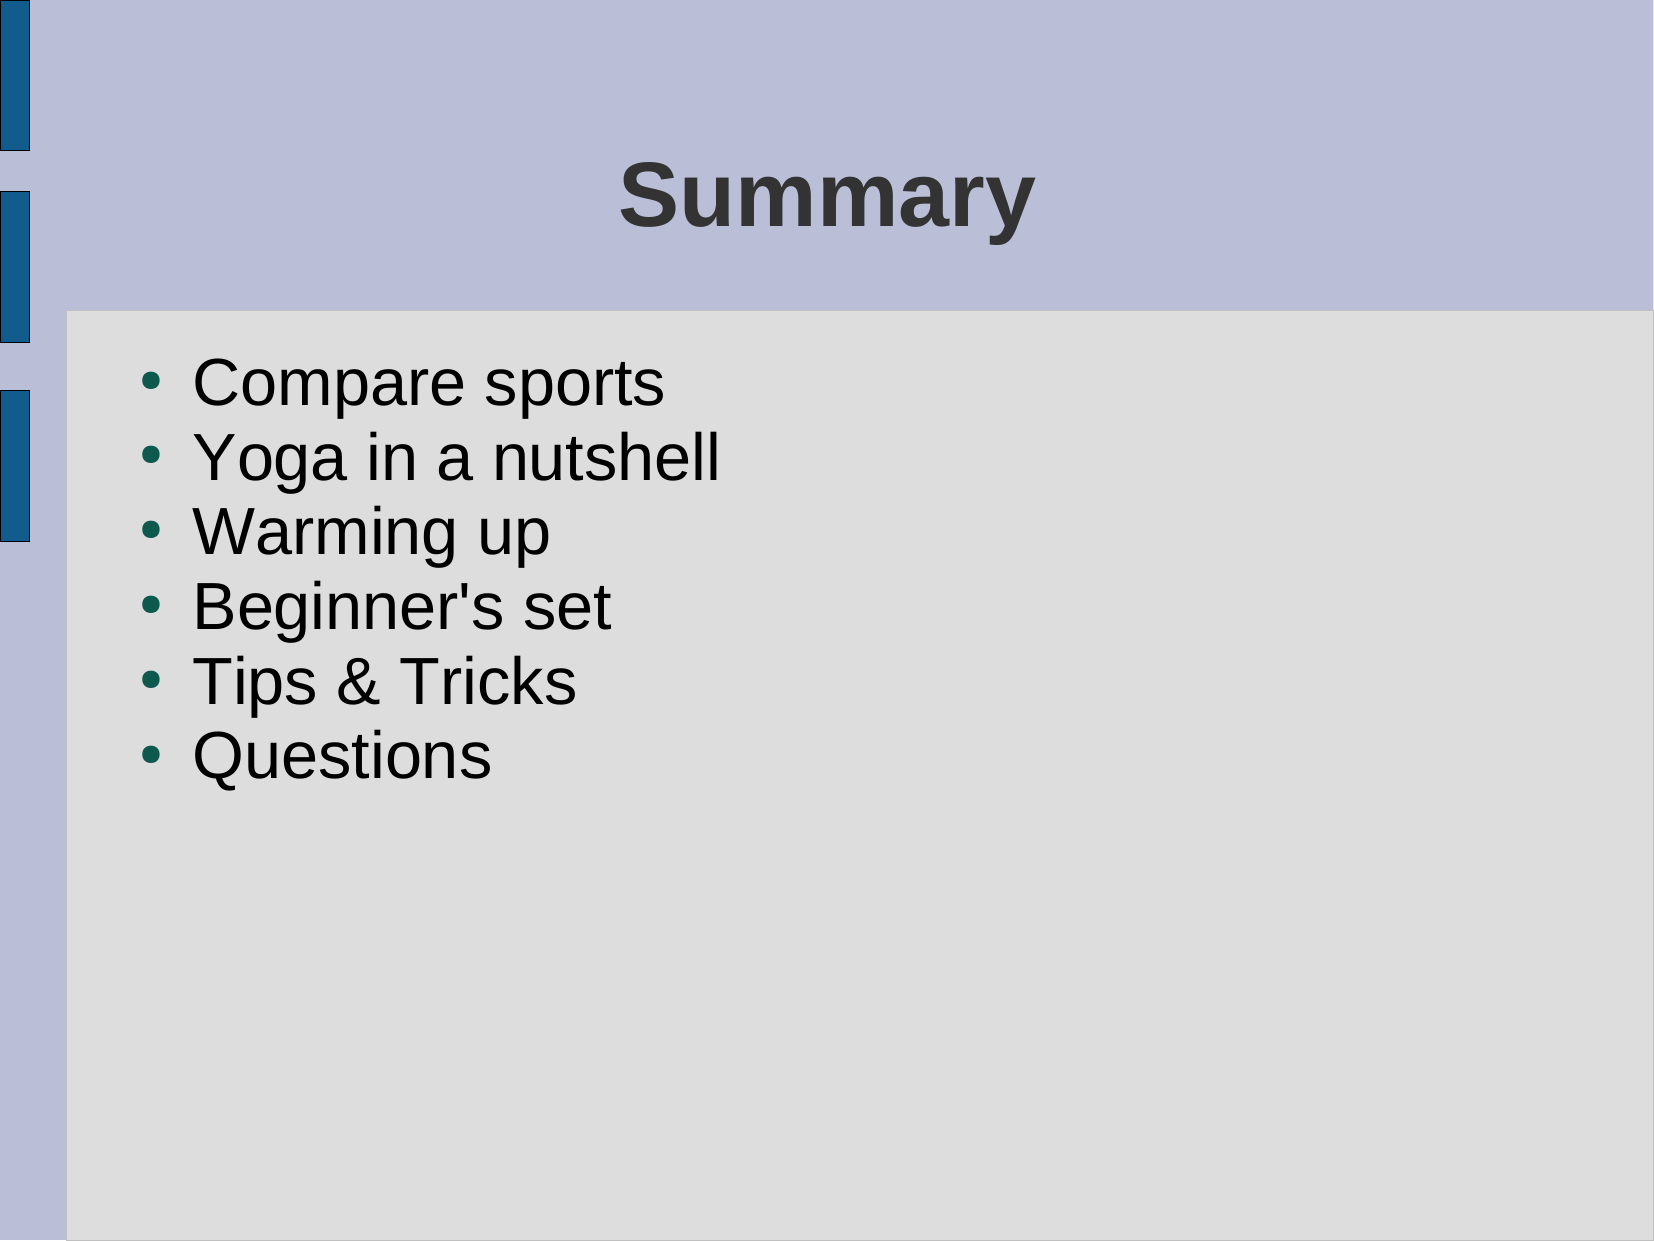

# Summary
Compare sports
Yoga in a nutshell
Warming up
Beginner's set
Tips & Tricks
Questions